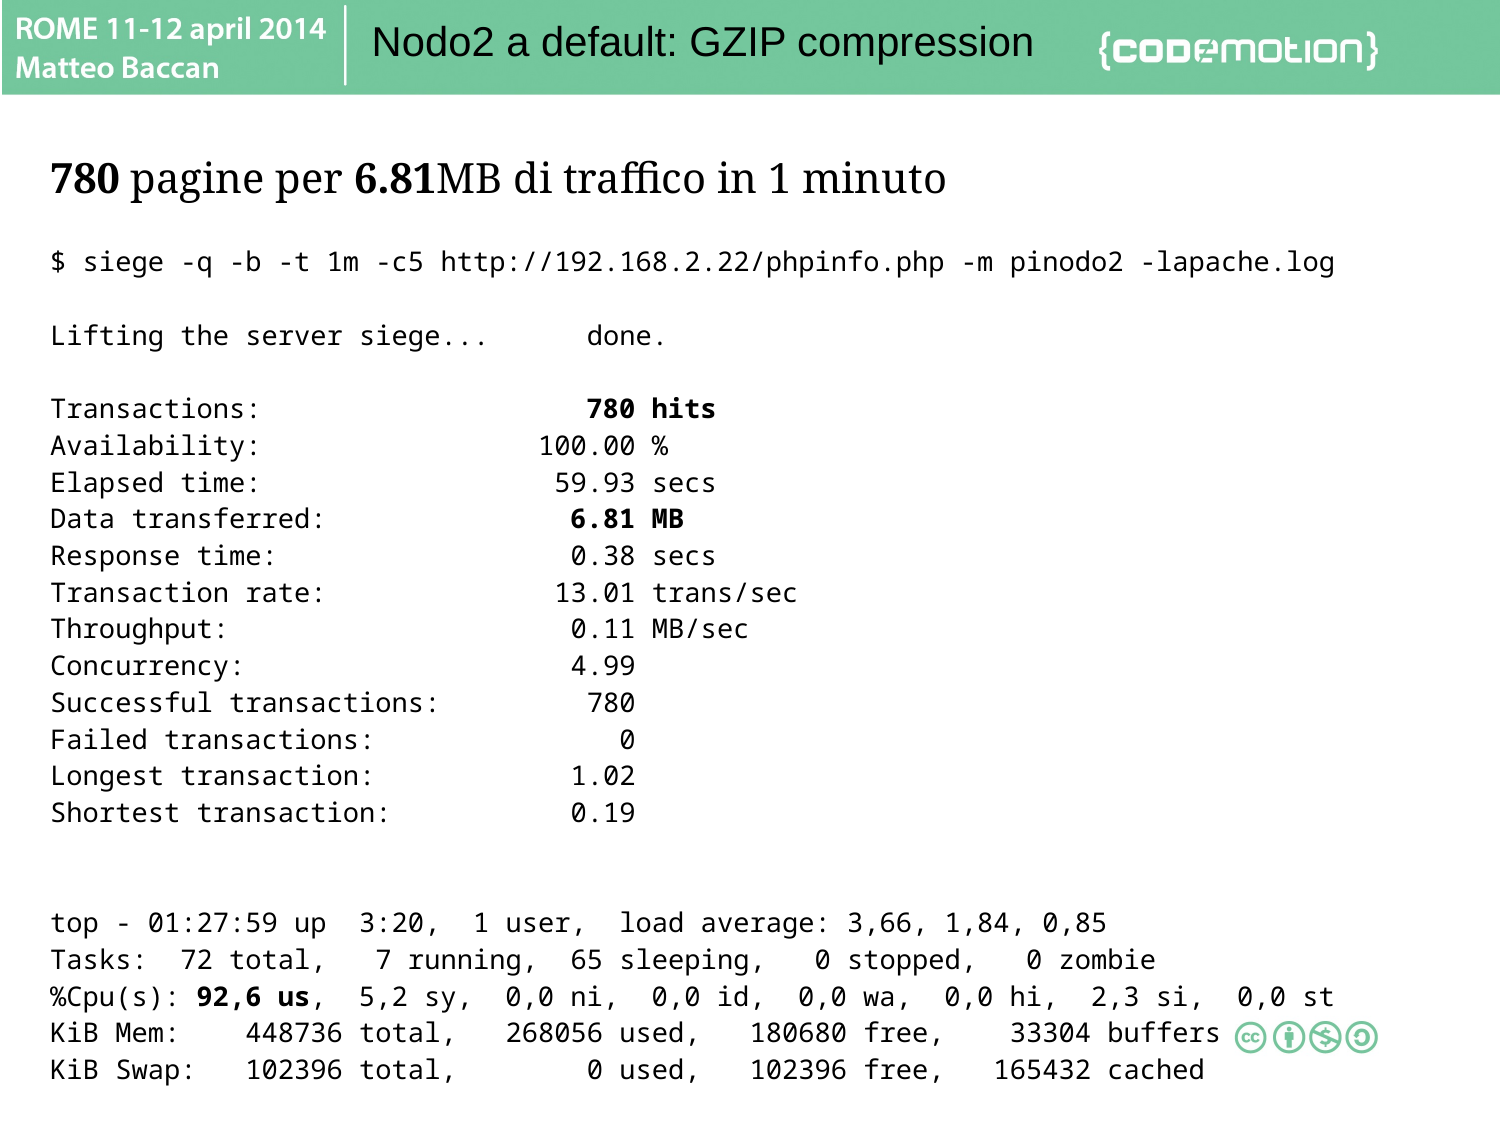

# Nodo2 a default: GZIP compression
780 pagine per 6.81MB di traffico in 1 minuto
$ siege -q -b -t 1m -c5 http://192.168.2.22/phpinfo.php -m pinodo2 -lapache.log
Lifting the server siege... done.
Transactions: 780 hits
Availability: 100.00 %
Elapsed time: 59.93 secs
Data transferred: 6.81 MB
Response time: 0.38 secs
Transaction rate: 13.01 trans/sec
Throughput: 0.11 MB/sec
Concurrency: 4.99
Successful transactions: 780
Failed transactions: 0
Longest transaction: 1.02
Shortest transaction: 0.19
top - 01:27:59 up 3:20, 1 user, load average: 3,66, 1,84, 0,85
Tasks: 72 total, 7 running, 65 sleeping, 0 stopped, 0 zombie
%Cpu(s): 92,6 us, 5,2 sy, 0,0 ni, 0,0 id, 0,0 wa, 0,0 hi, 2,3 si, 0,0 st
KiB Mem: 448736 total, 268056 used, 180680 free, 33304 buffers
KiB Swap: 102396 total, 0 used, 102396 free, 165432 cached